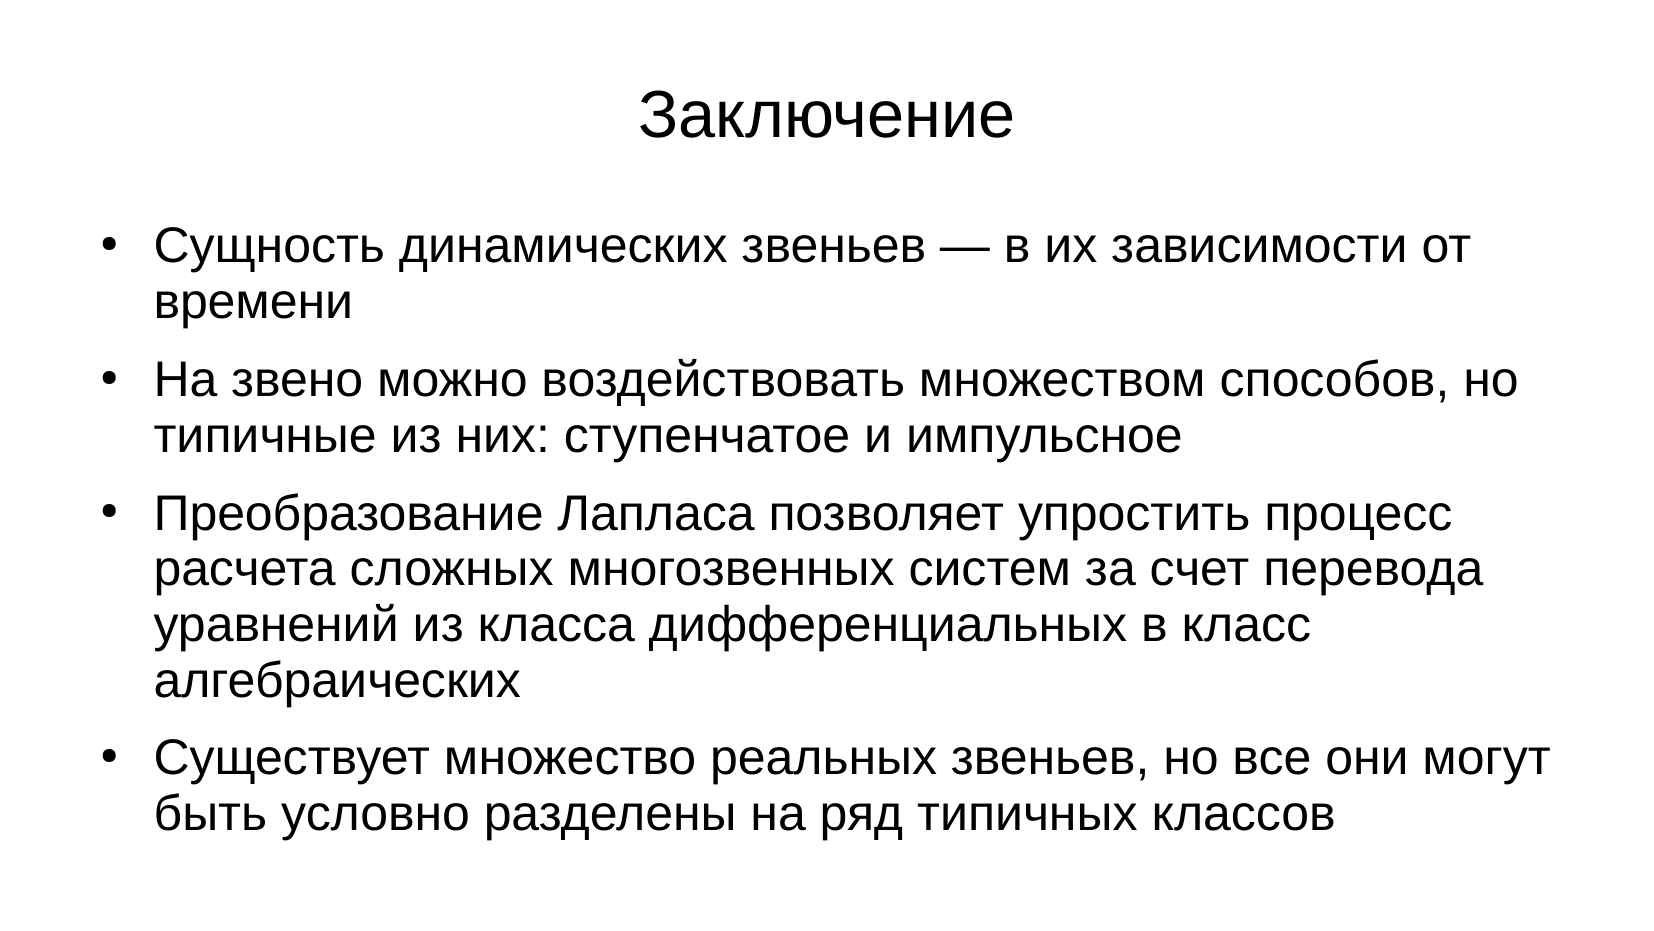

# Заключение
Сущность динамических звеньев — в их зависимости от времени
На звено можно воздействовать множеством способов, но типичные из них: ступенчатое и импульсное
Преобразование Лапласа позволяет упростить процесс расчета сложных многозвенных систем за счет перевода уравнений из класса дифференциальных в класс алгебраических
Существует множество реальных звеньев, но все они могут быть условно разделены на ряд типичных классов